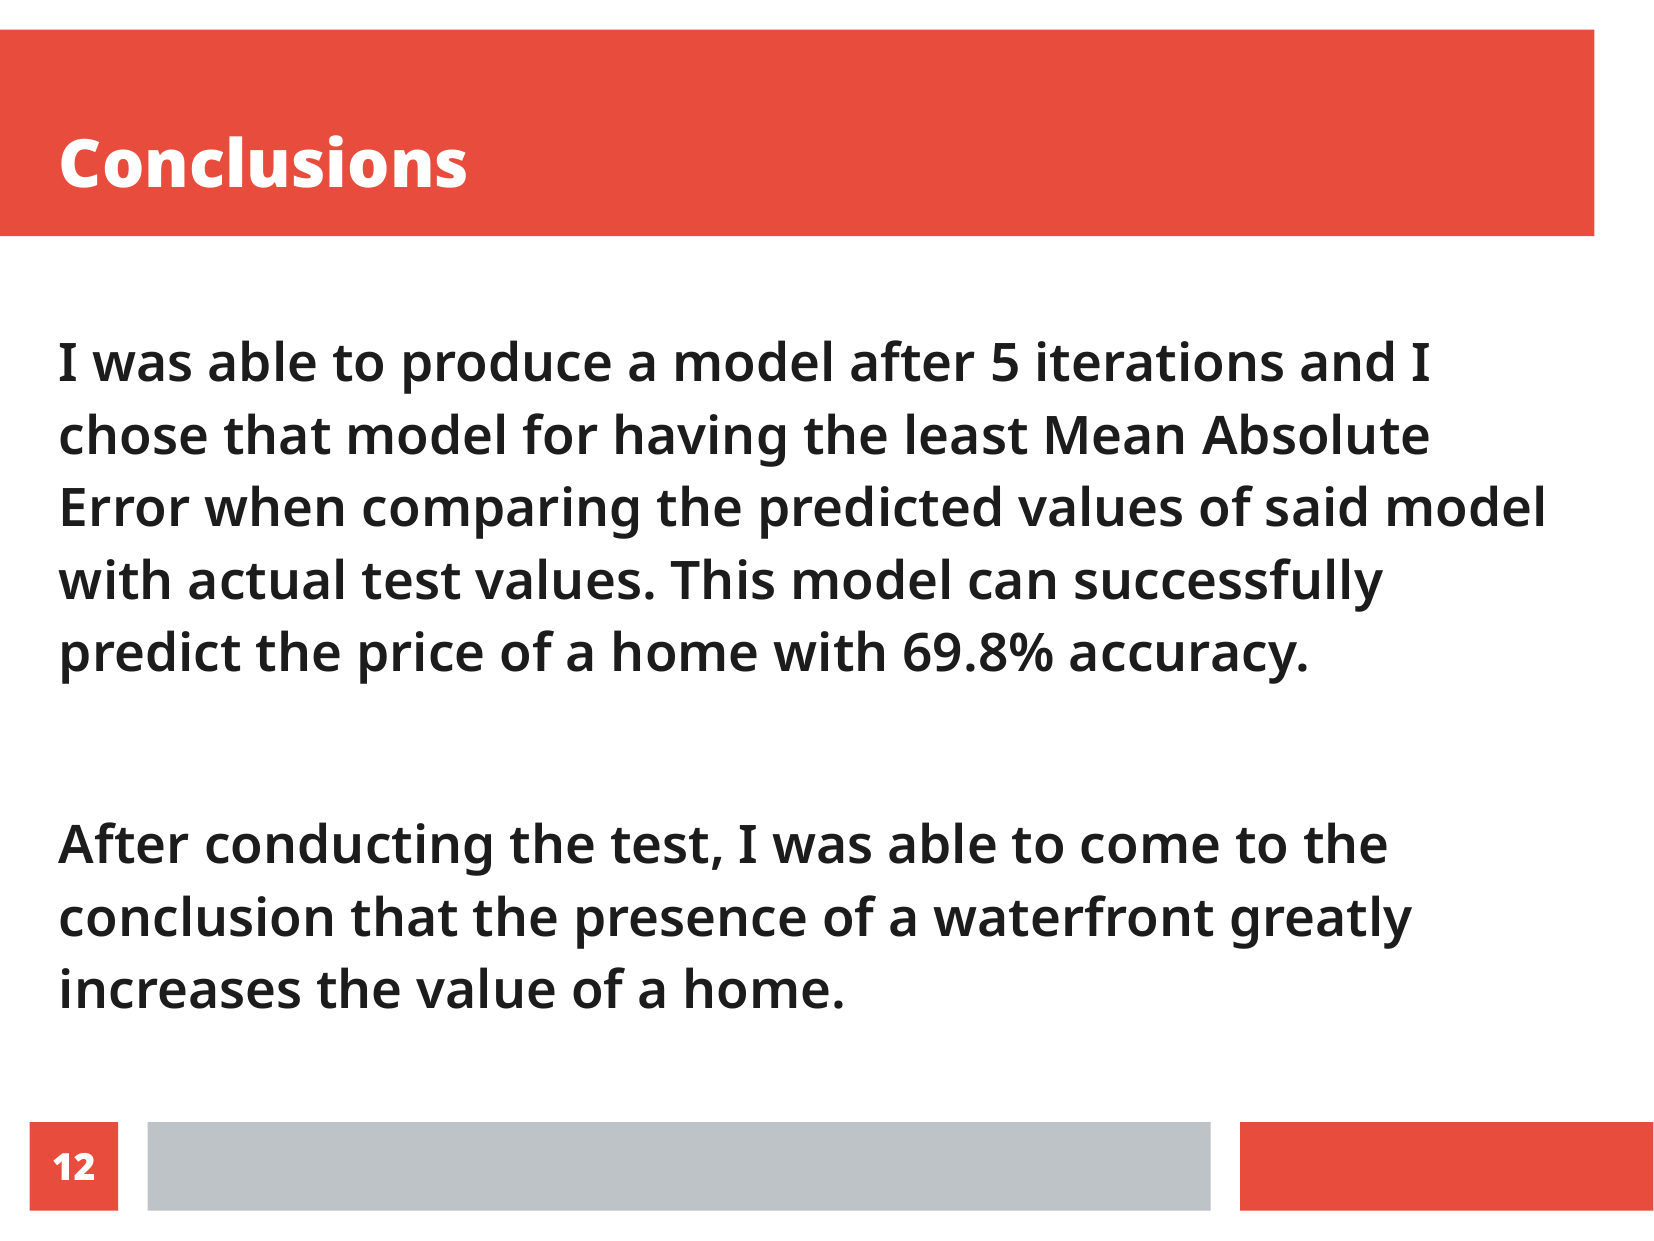

# Conclusions
I was able to produce a model after 5 iterations and I chose that model for having the least Mean Absolute Error when comparing the predicted values of said model with actual test values. This model can successfully predict the price of a home with 69.8% accuracy.
After conducting the test, I was able to come to the conclusion that the presence of a waterfront greatly increases the value of a home.
12